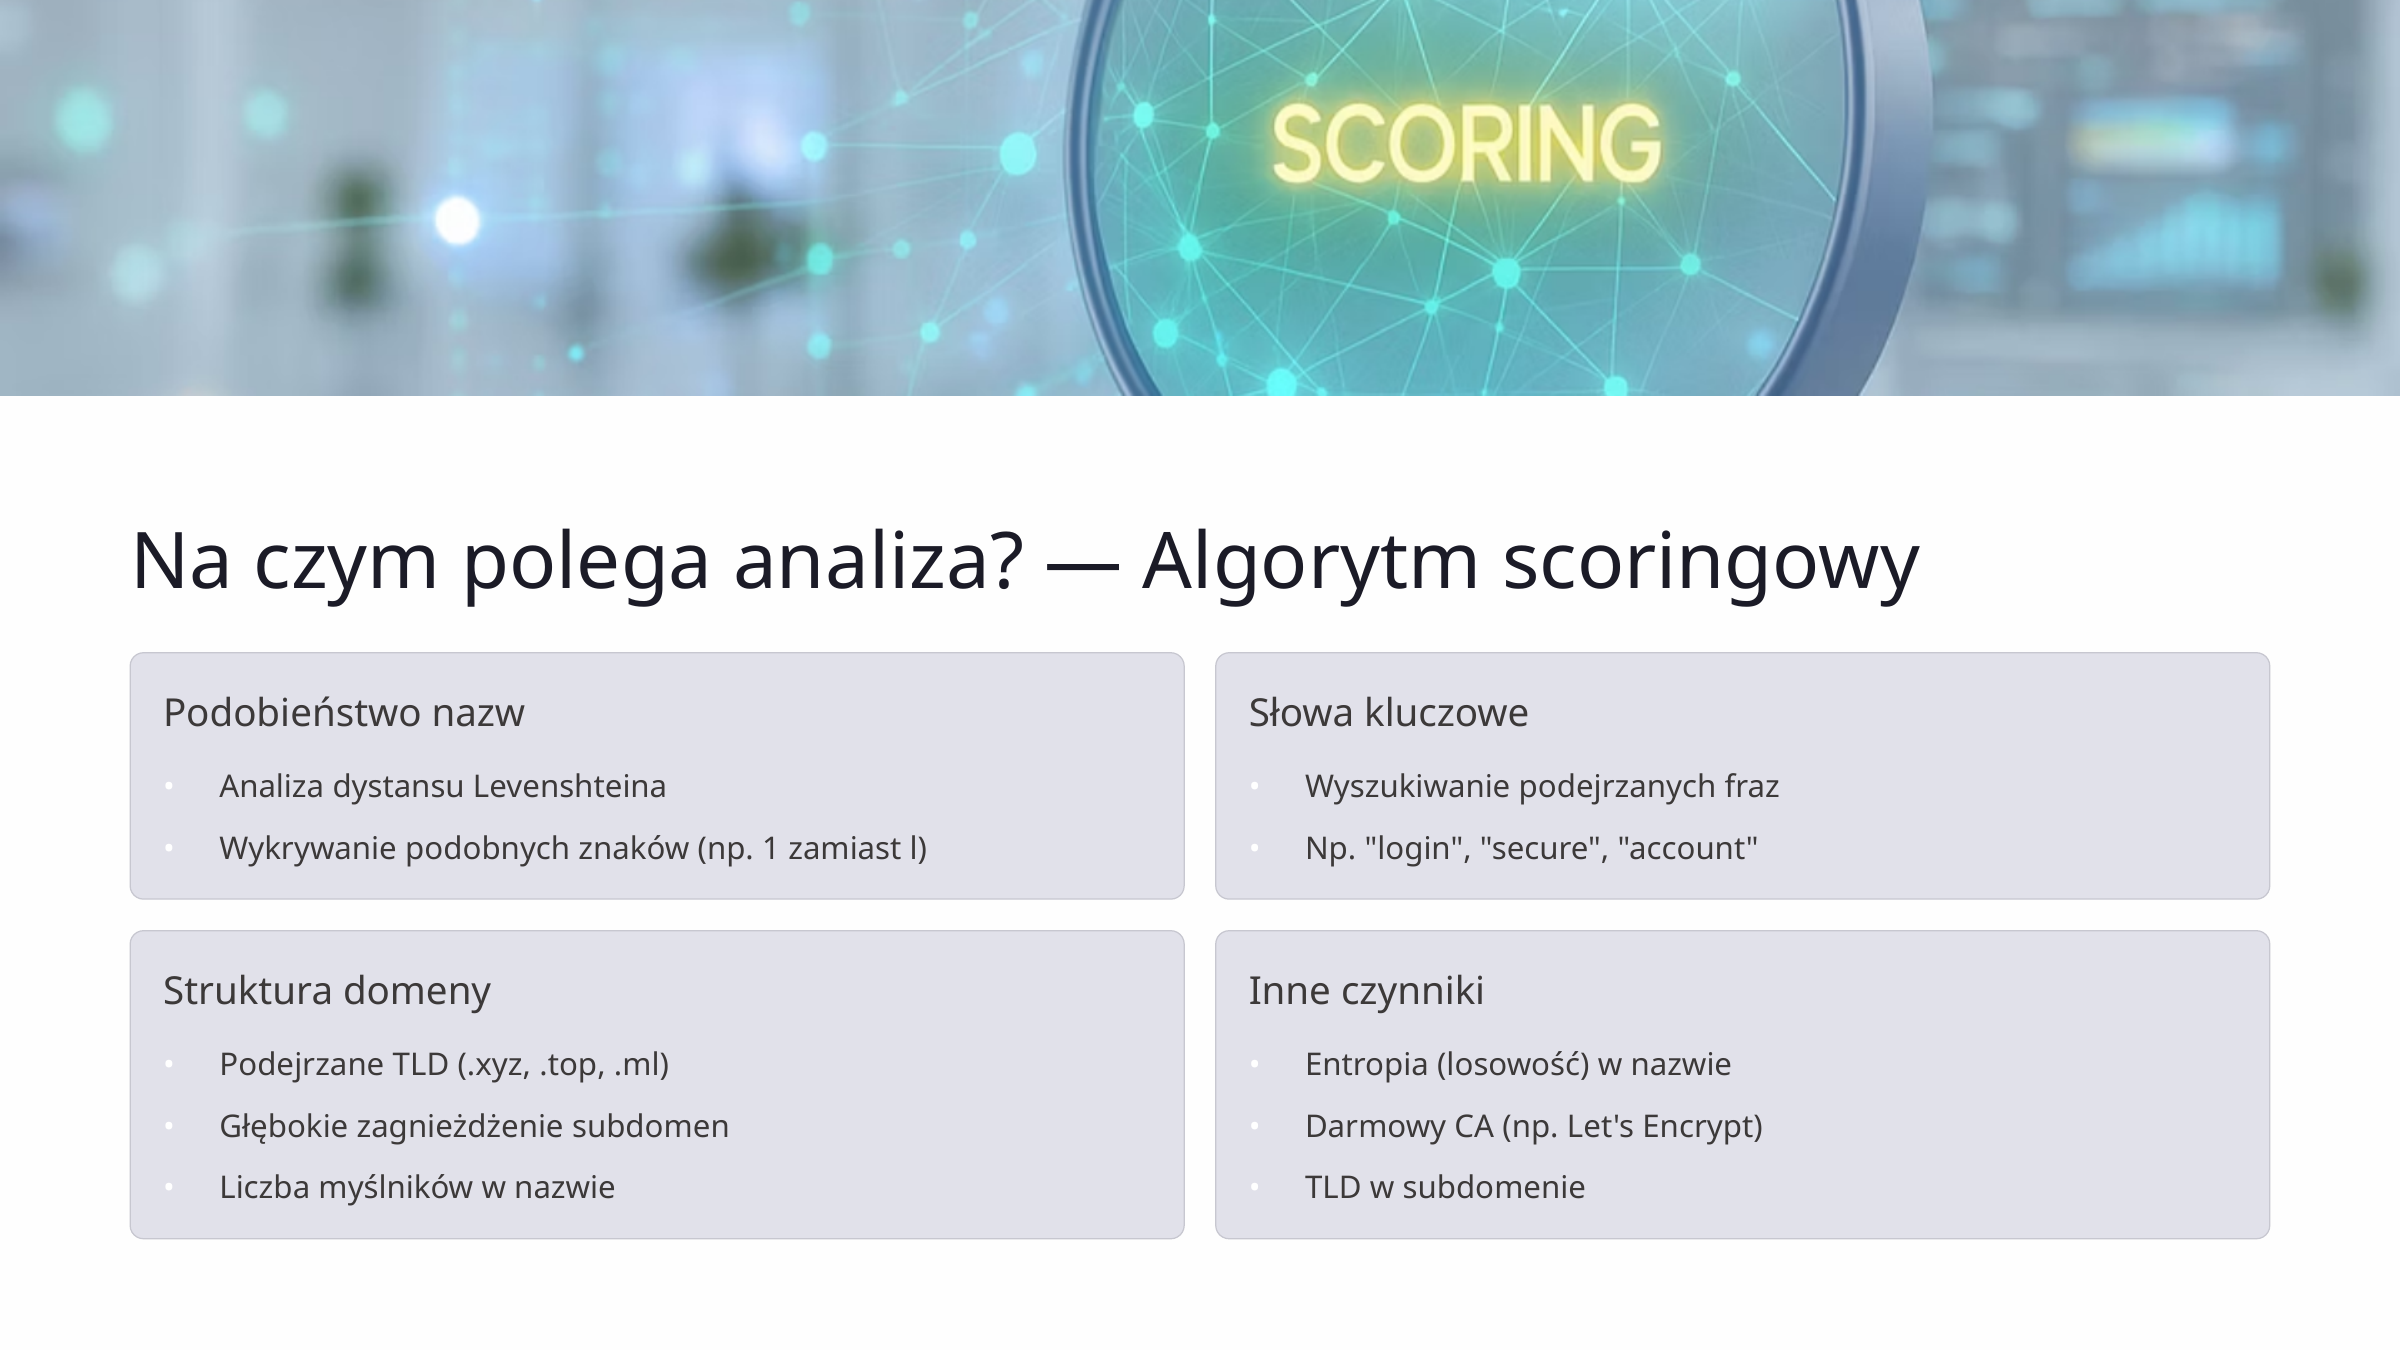

Na czym polega analiza? — Algorytm scoringowy
Podobieństwo nazw
Słowa kluczowe
Analiza dystansu Levenshteina
Wyszukiwanie podejrzanych fraz
Wykrywanie podobnych znaków (np. 1 zamiast l)
Np. "login", "secure", "account"
Struktura domeny
Inne czynniki
Podejrzane TLD (.xyz, .top, .ml)
Entropia (losowość) w nazwie
Głębokie zagnieżdżenie subdomen
Darmowy CA (np. Let's Encrypt)
Liczba myślników w nazwie
TLD w subdomenie